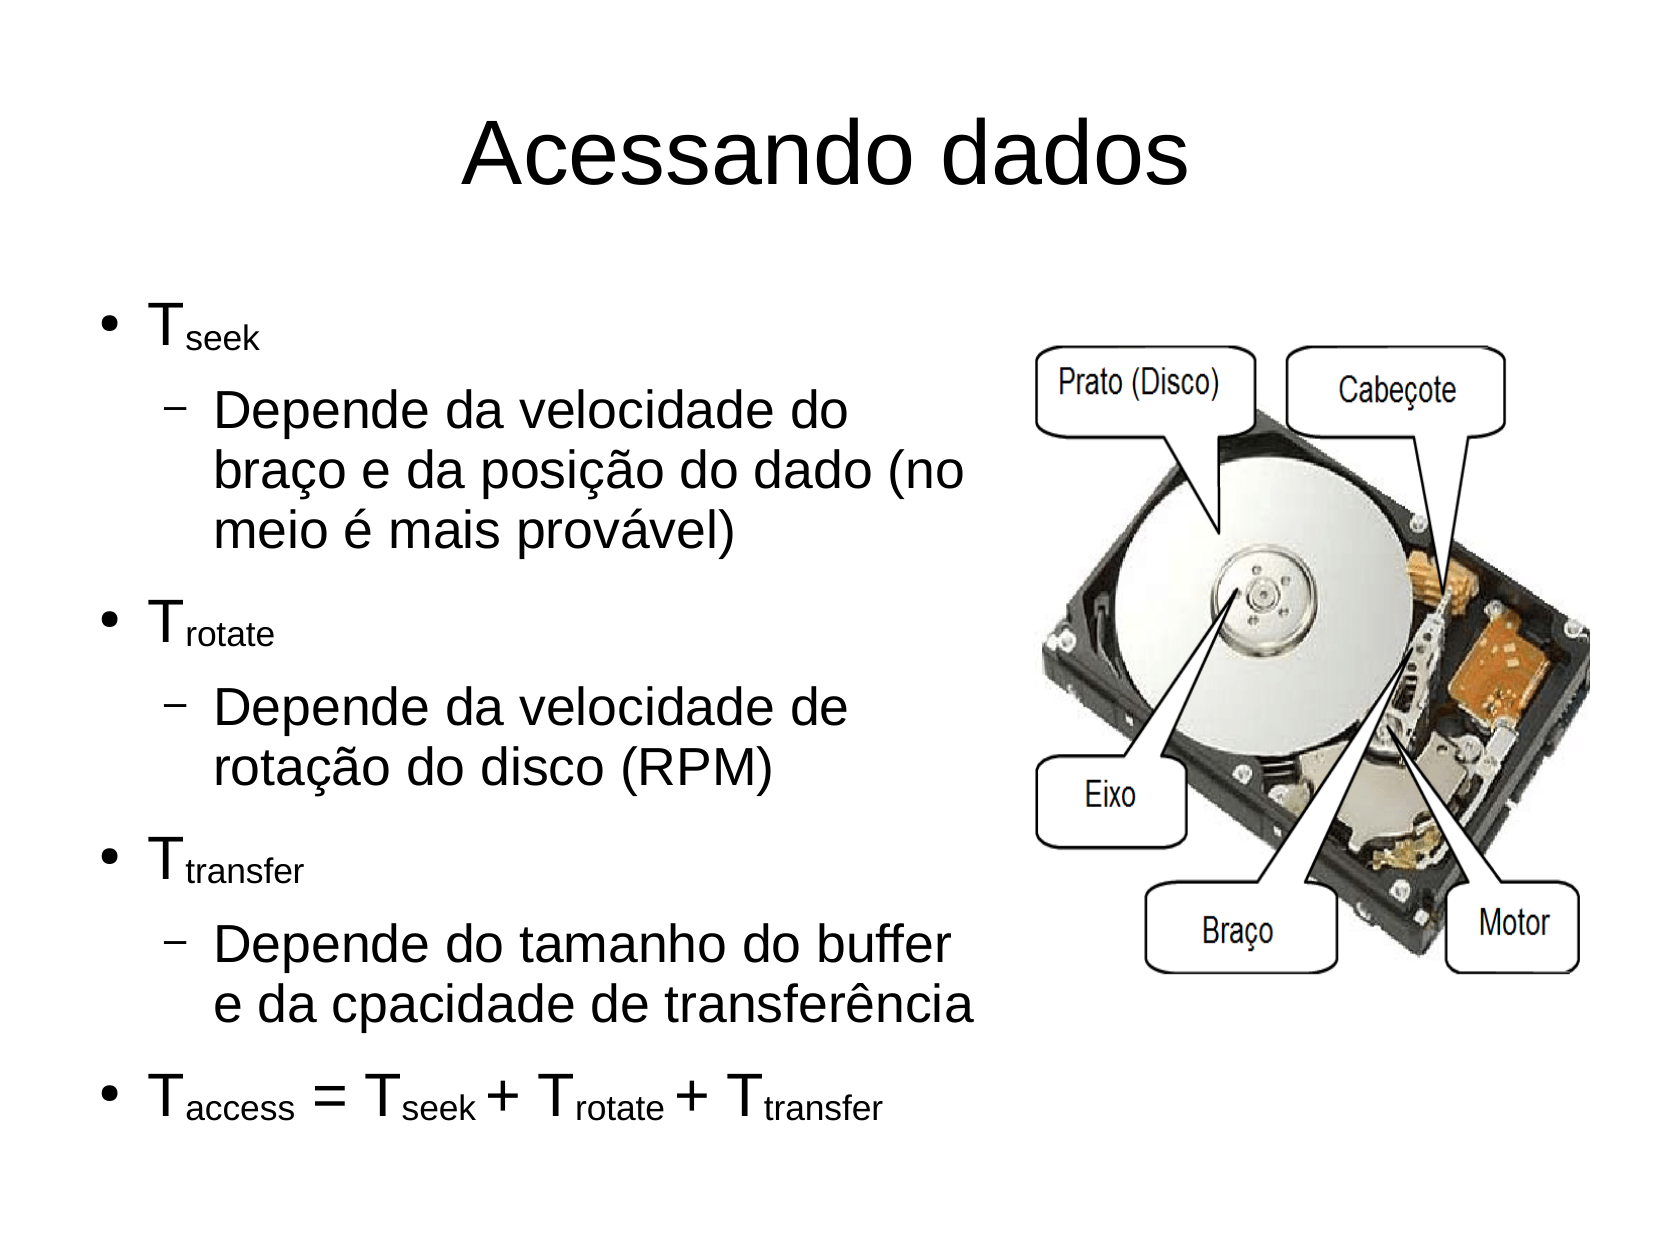

# Acessando dados
Tseek
Depende da velocidade do braço e da posição do dado (no meio é mais provável)
Trotate
Depende da velocidade de rotação do disco (RPM)
Ttransfer
Depende do tamanho do buffer e da cpacidade de transferência
Taccess = Tseek + Trotate + Ttransfer